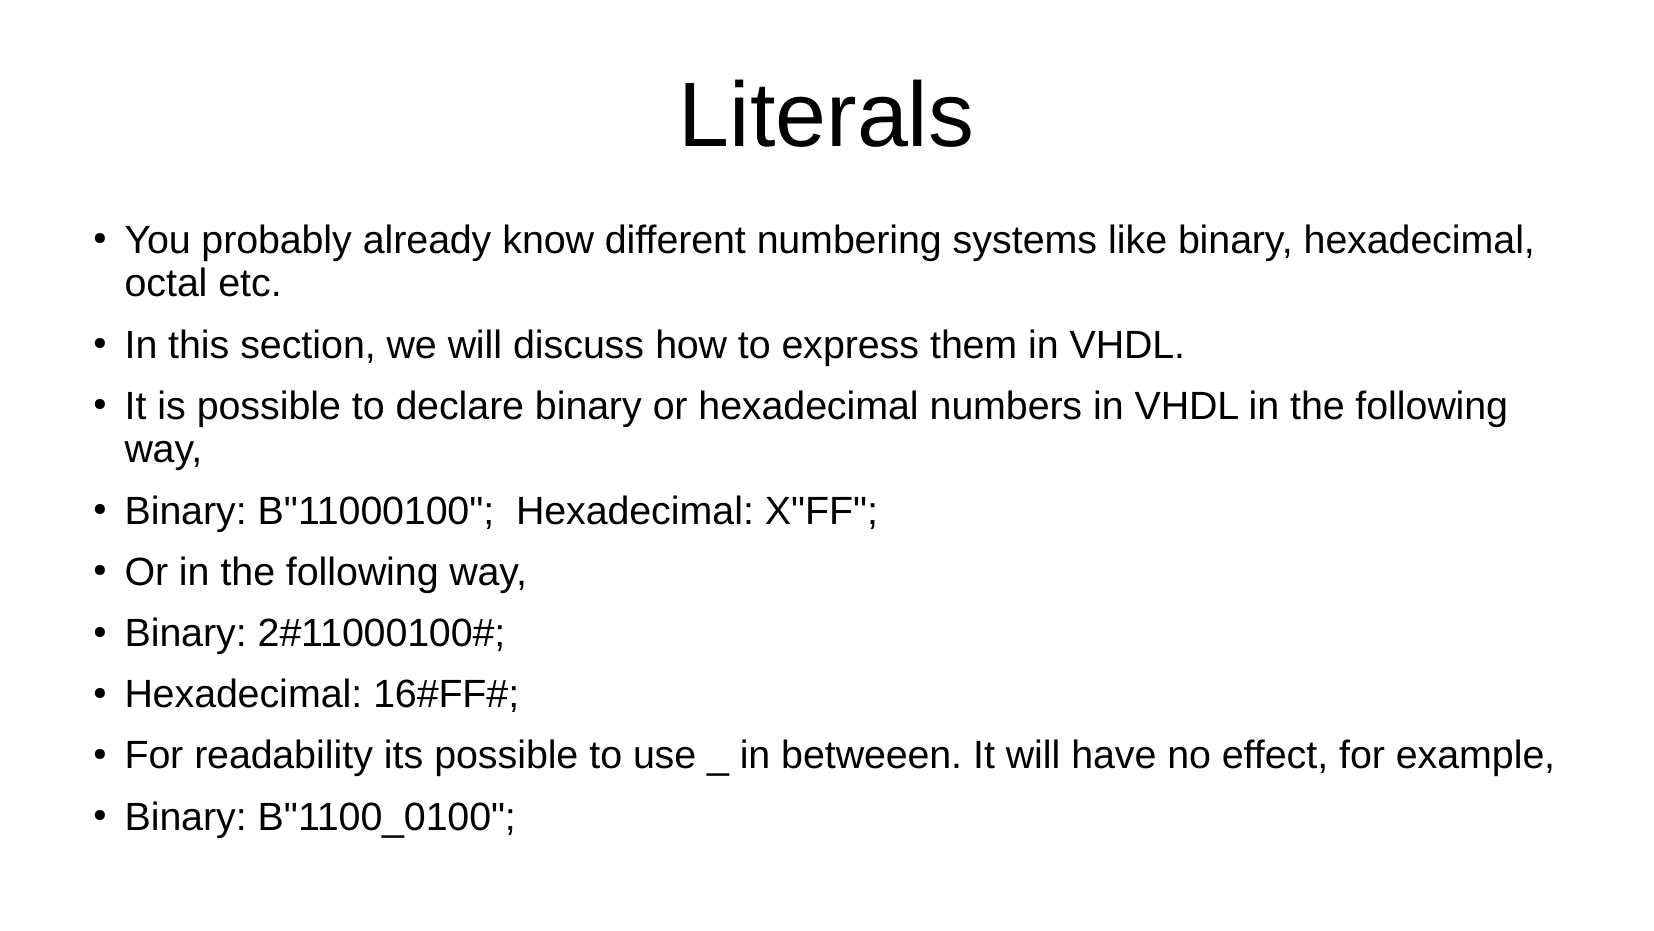

# Literals
You probably already know different numbering systems like binary, hexadecimal, octal etc.
In this section, we will discuss how to express them in VHDL.
It is possible to declare binary or hexadecimal numbers in VHDL in the following way,
Binary: B"11000100"; Hexadecimal: X"FF";
Or in the following way,
Binary: 2#11000100#;
Hexadecimal: 16#FF#;
For readability its possible to use _ in betweeen. It will have no effect, for example,
Binary: B"1100_0100";